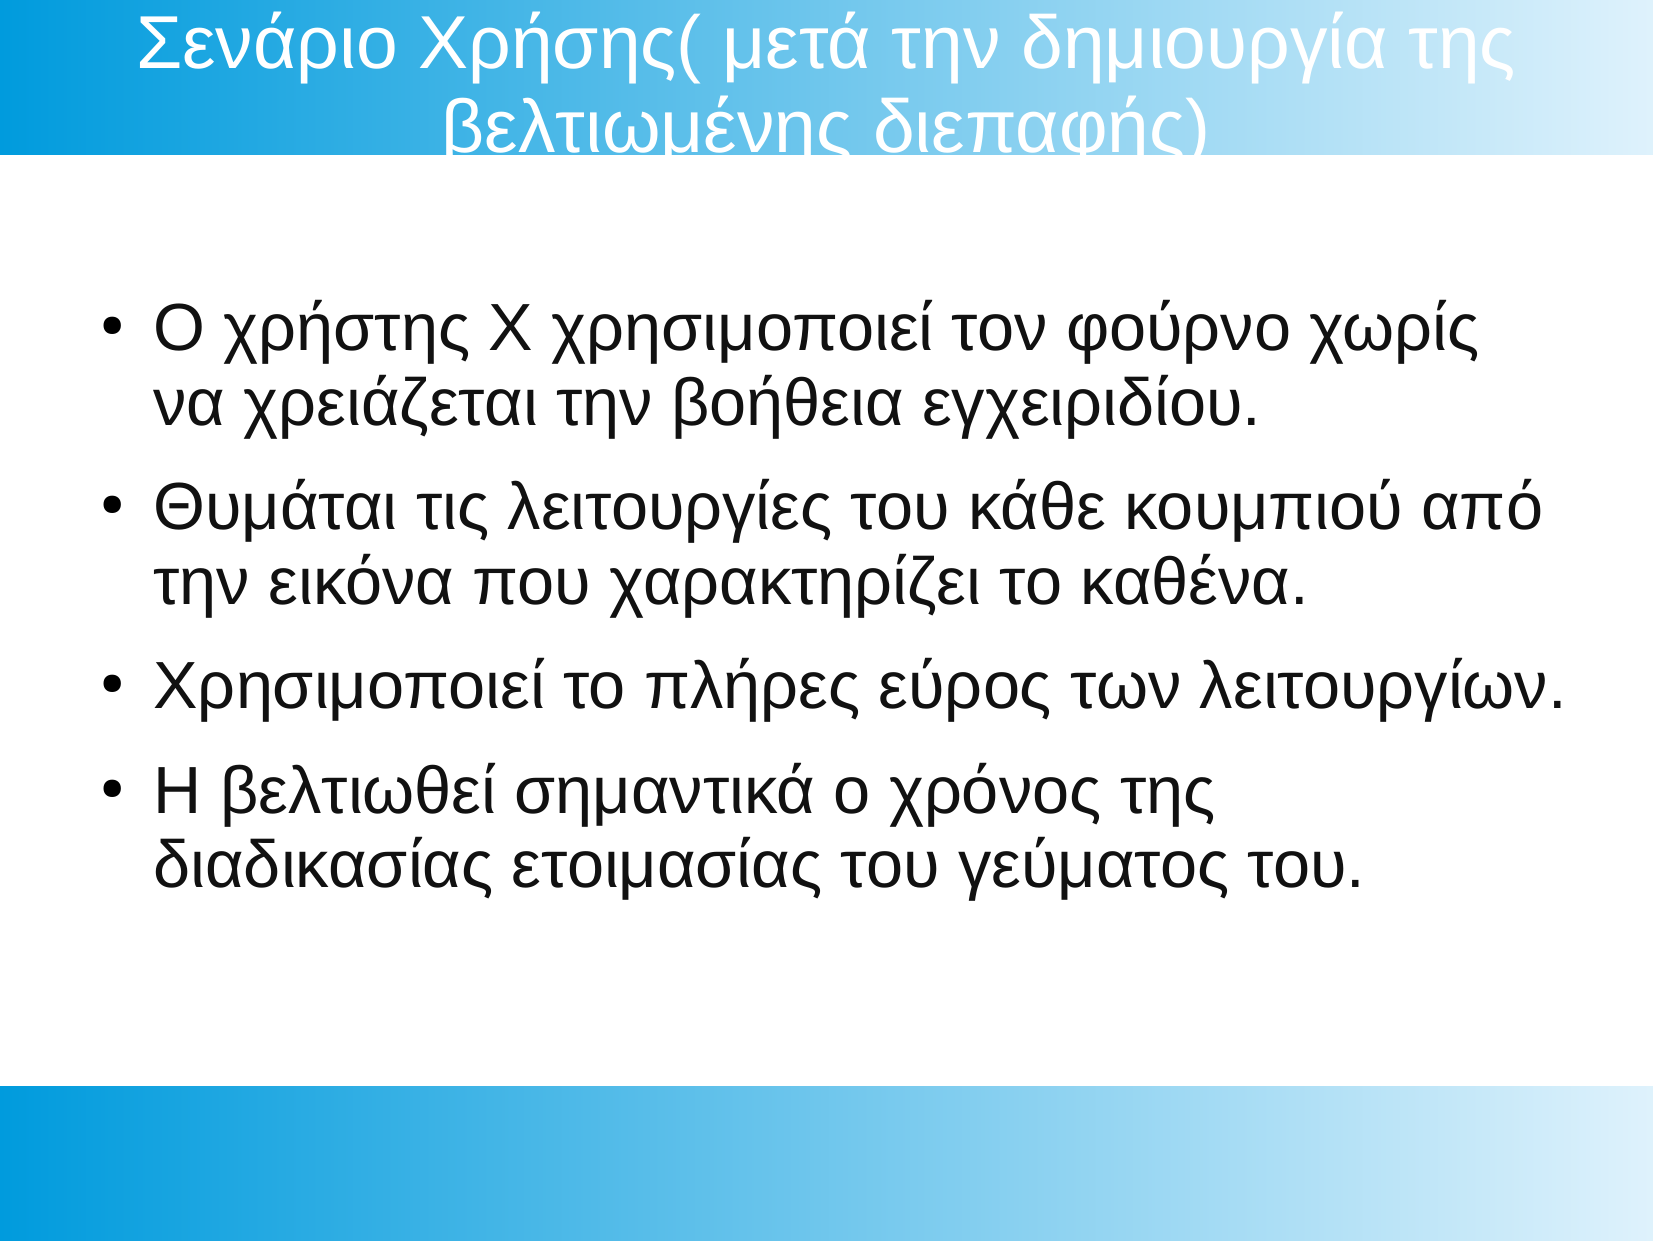

# Σενάριο Χρήσης( μετά την δημιουργία της βελτιωμένης διεπαφής)
Ο χρήστης Χ χρησιμοποιεί τον φούρνο χωρίς να χρειάζεται την βοήθεια εγχειριδίου.
Θυμάται τις λειτουργίες του κάθε κουμπιού από την εικόνα που χαρακτηρίζει το καθένα.
Χρησιμοποιεί το πλήρες εύρος των λειτουργίων.
Η βελτιωθεί σημαντικά ο χρόνος της διαδικασίας ετοιμασίας του γεύματος του.